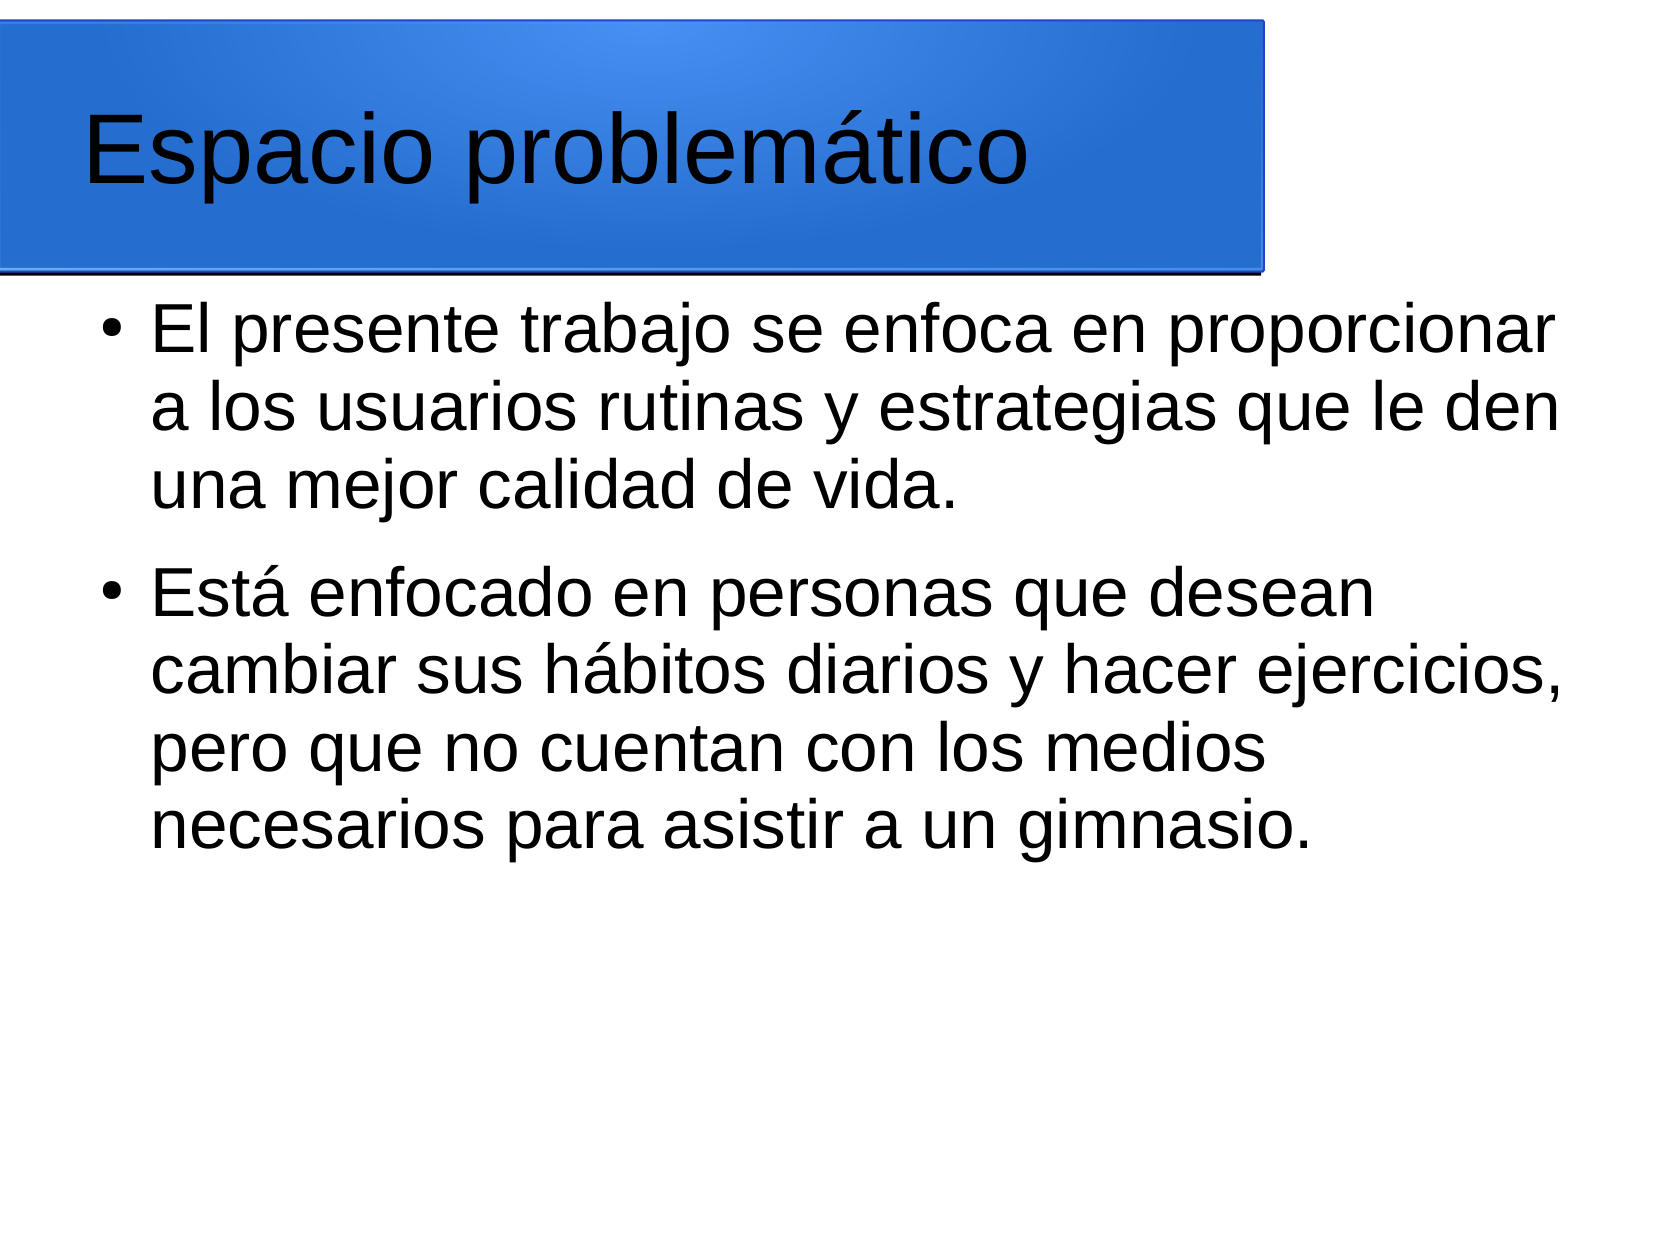

# Espacio problemático
El presente trabajo se enfoca en proporcionar a los usuarios rutinas y estrategias que le den una mejor calidad de vida.
Está enfocado en personas que desean cambiar sus hábitos diarios y hacer ejercicios, pero que no cuentan con los medios necesarios para asistir a un gimnasio.